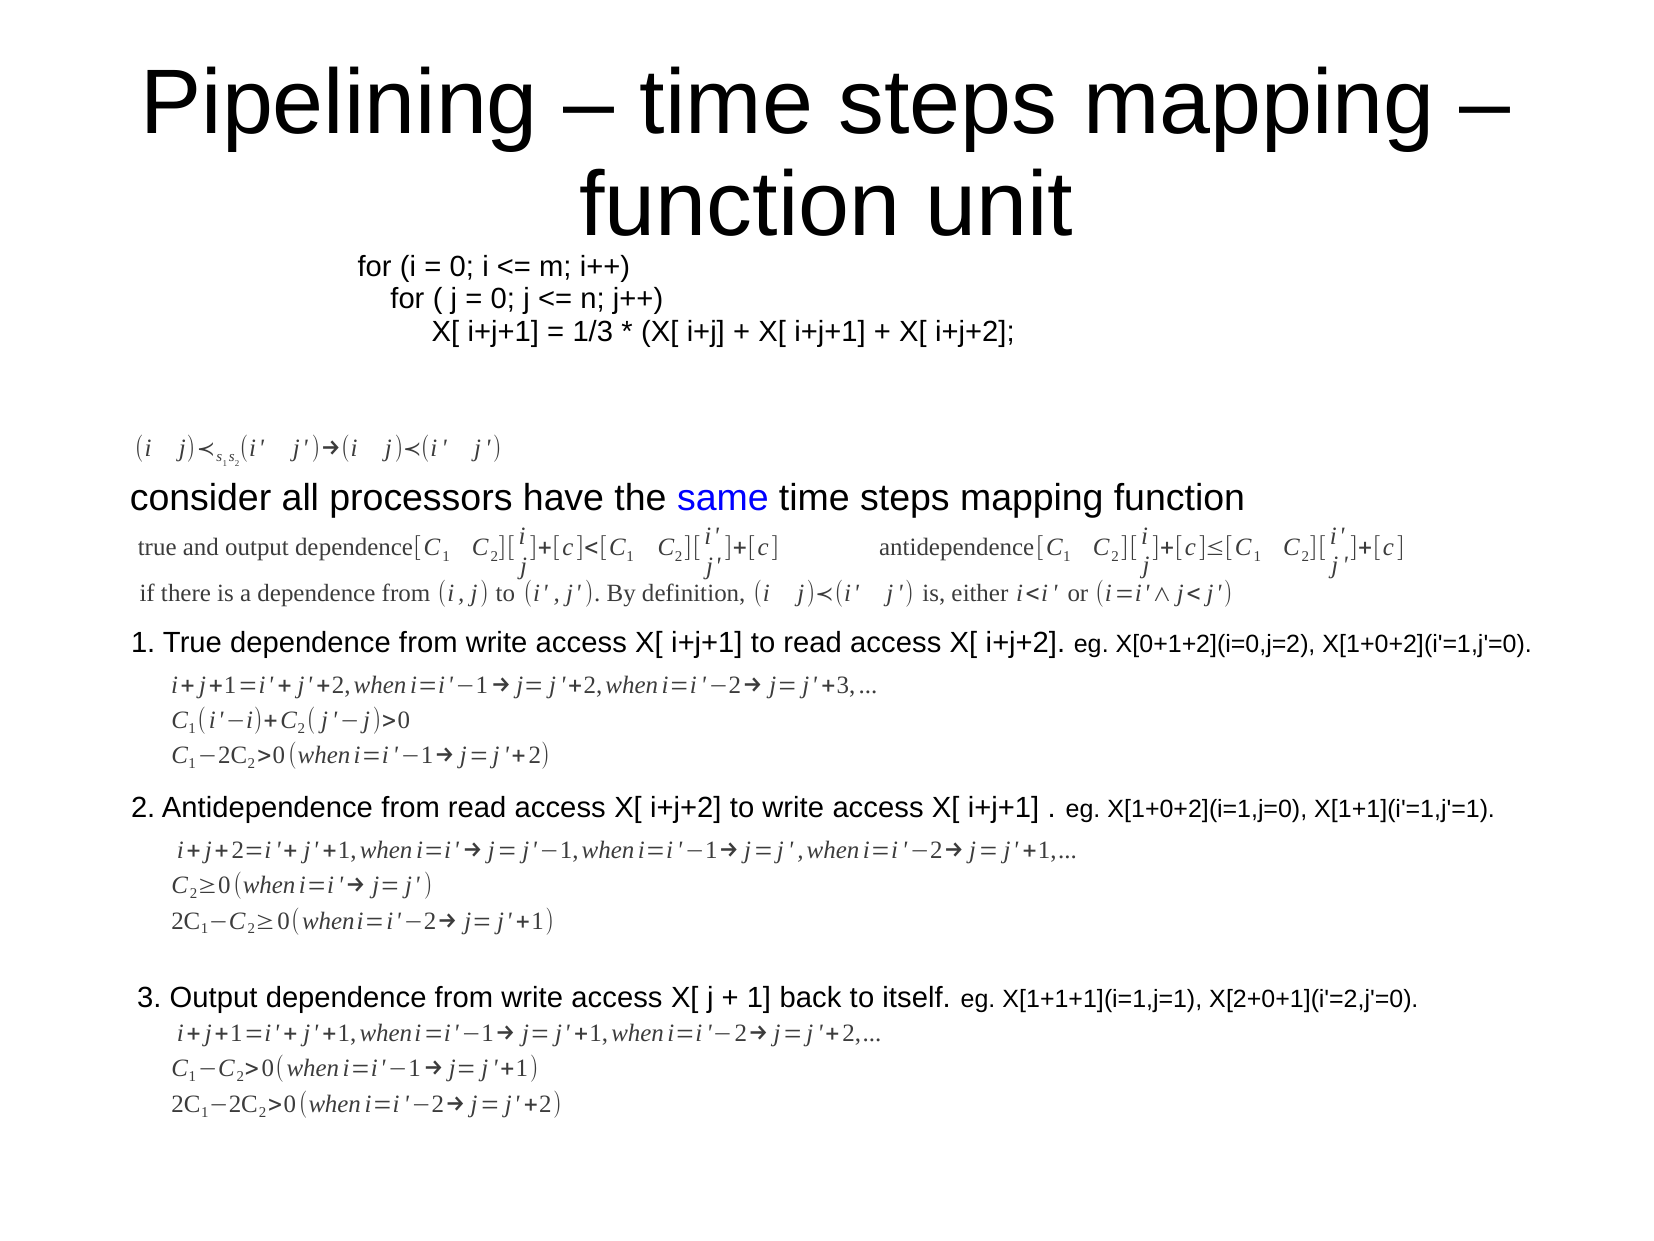

# Pipelining – time steps mapping – function unit
for (i = 0; i <= m; i++)
 for ( j = 0; j <= n; j++)
 X[ i+j+1] = 1/3 * (X[ i+j] + X[ i+j+1] + X[ i+j+2];
consider all processors have the same time steps mapping function
1. True dependence from write access X[ i+j+1] to read access X[ i+j+2]. eg. X[0+1+2](i=0,j=2), X[1+0+2](i'=1,j'=0).
2. Antidependence from read access X[ i+j+2] to write access X[ i+j+1] . eg. X[1+0+2](i=1,j=0), X[1+1](i'=1,j'=1).
3. Output dependence from write access X[ j + 1] back to itself. eg. X[1+1+1](i=1,j=1), X[2+0+1](i'=2,j'=0).